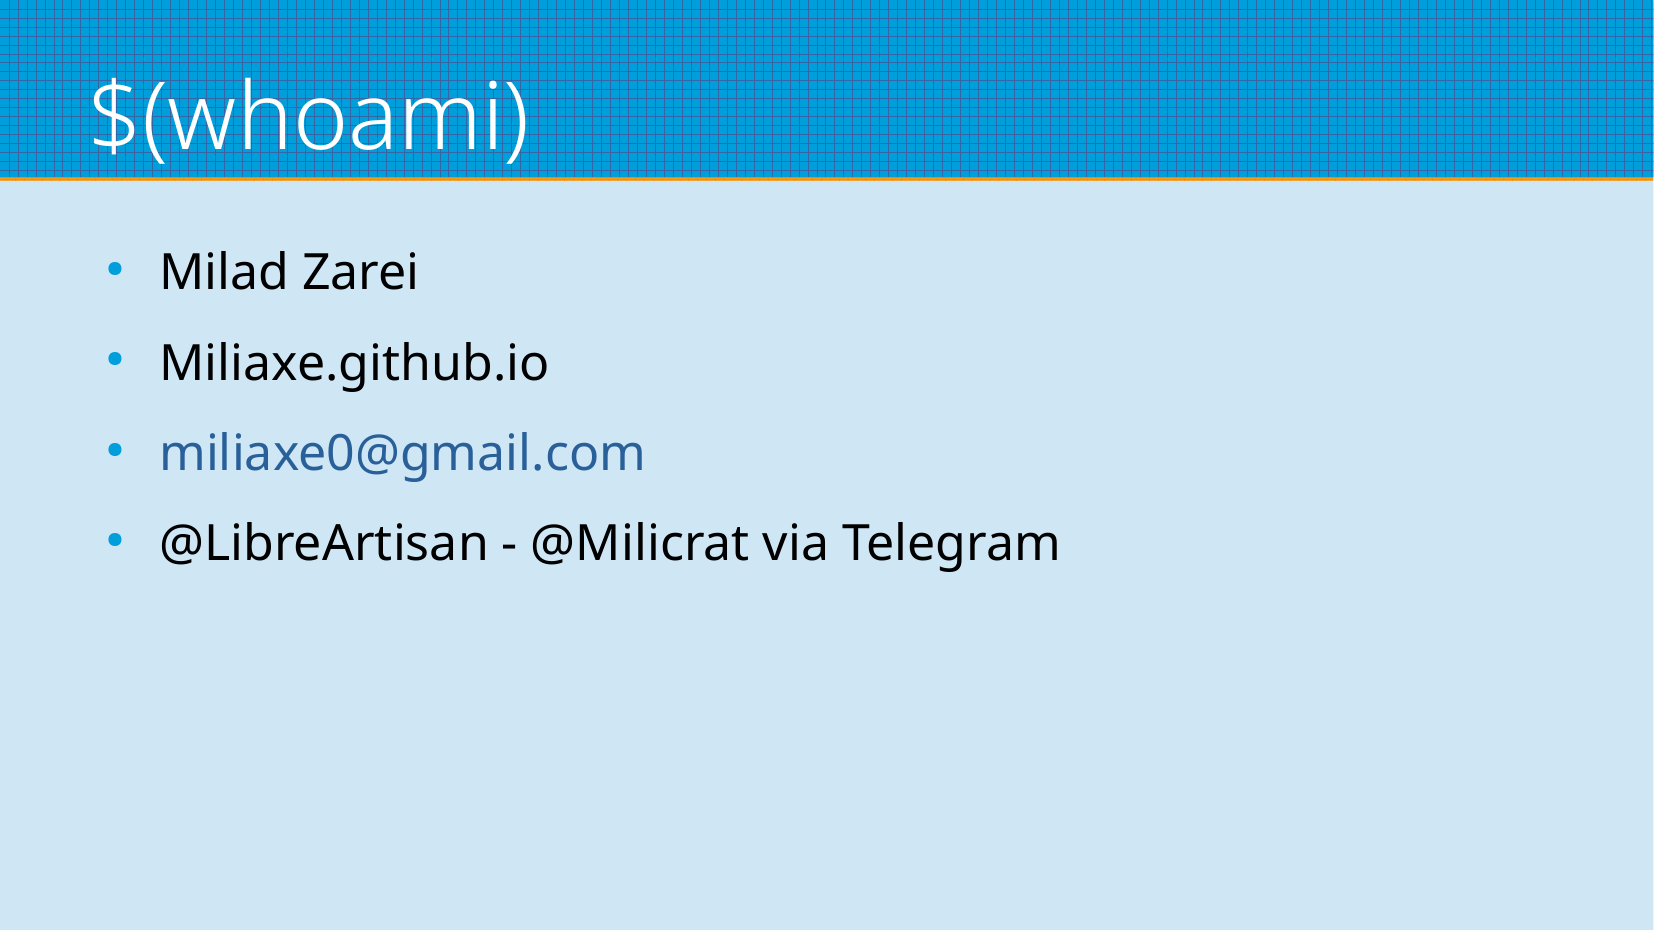

# $(whoami)
Milad Zarei
Miliaxe.github.io
miliaxe0@gmail.com
@LibreArtisan - @Milicrat via Telegram